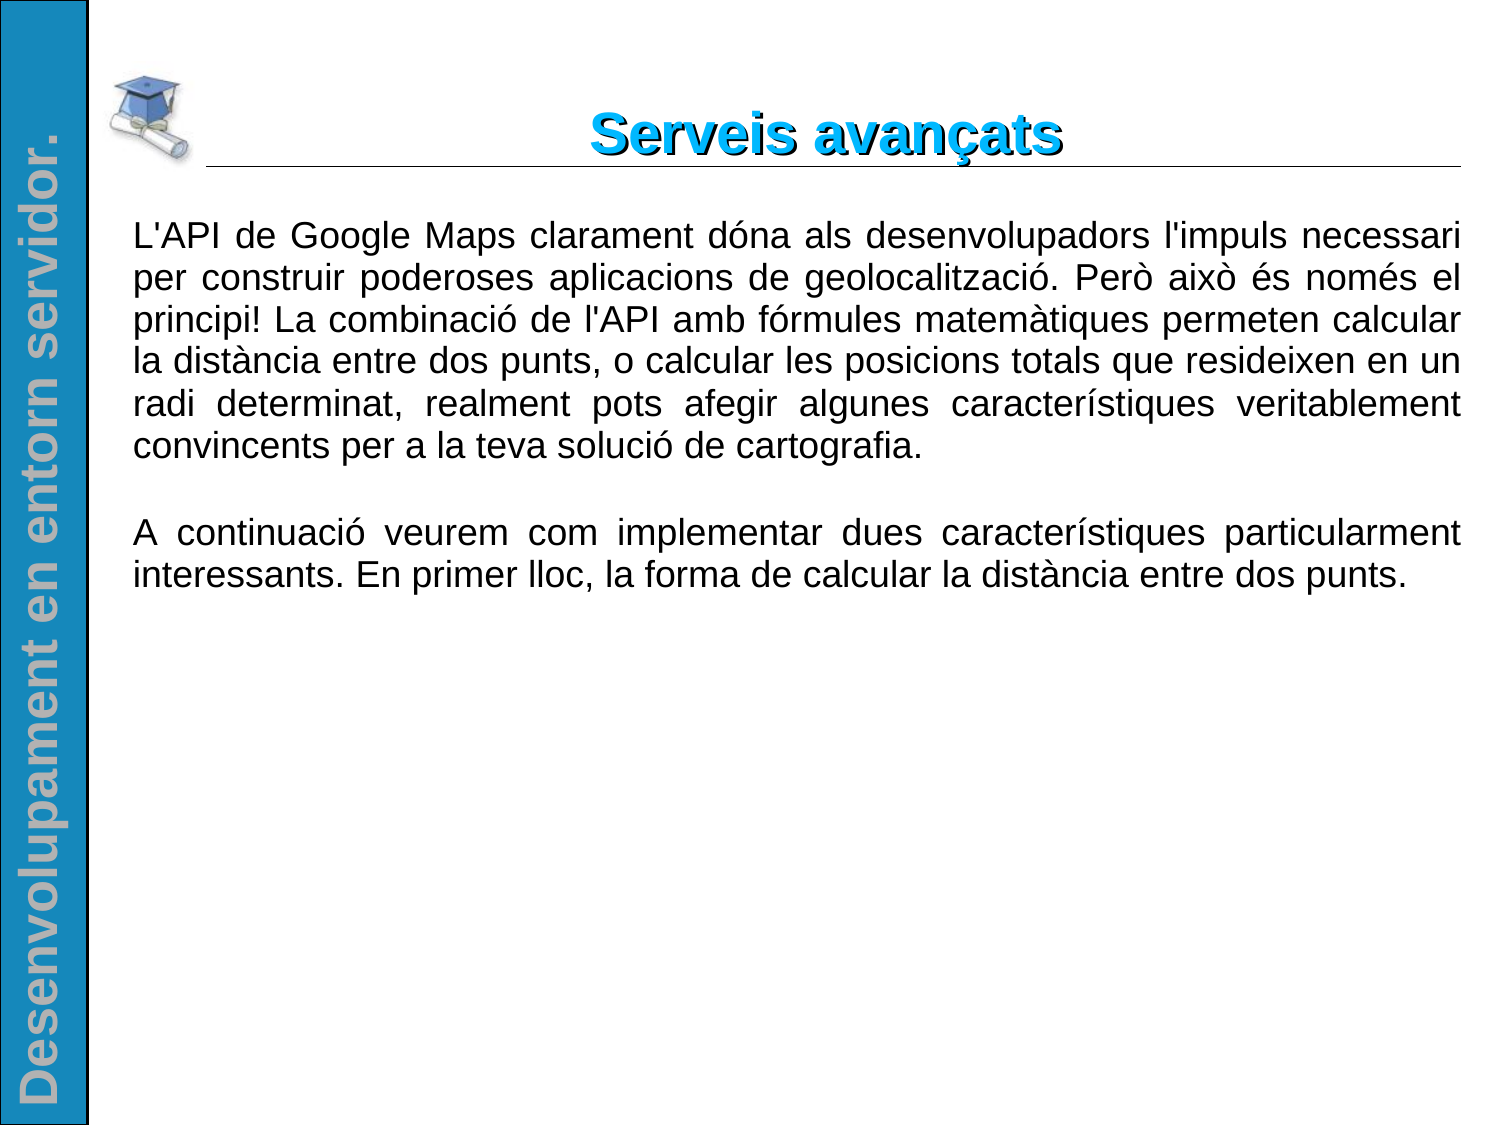

# Serveis avançats
L'API de Google Maps clarament dóna als desenvolupadors l'impuls necessari per construir poderoses aplicacions de geolocalització. Però això és només el principi! La combinació de l'API amb fórmules matemàtiques permeten calcular la distància entre dos punts, o calcular les posicions totals que resideixen en un radi determinat, realment pots afegir algunes característiques veritablement convincents per a la teva solució de cartografia.
A continuació veurem com implementar dues característiques particularment interessants. En primer lloc, la forma de calcular la distància entre dos punts.